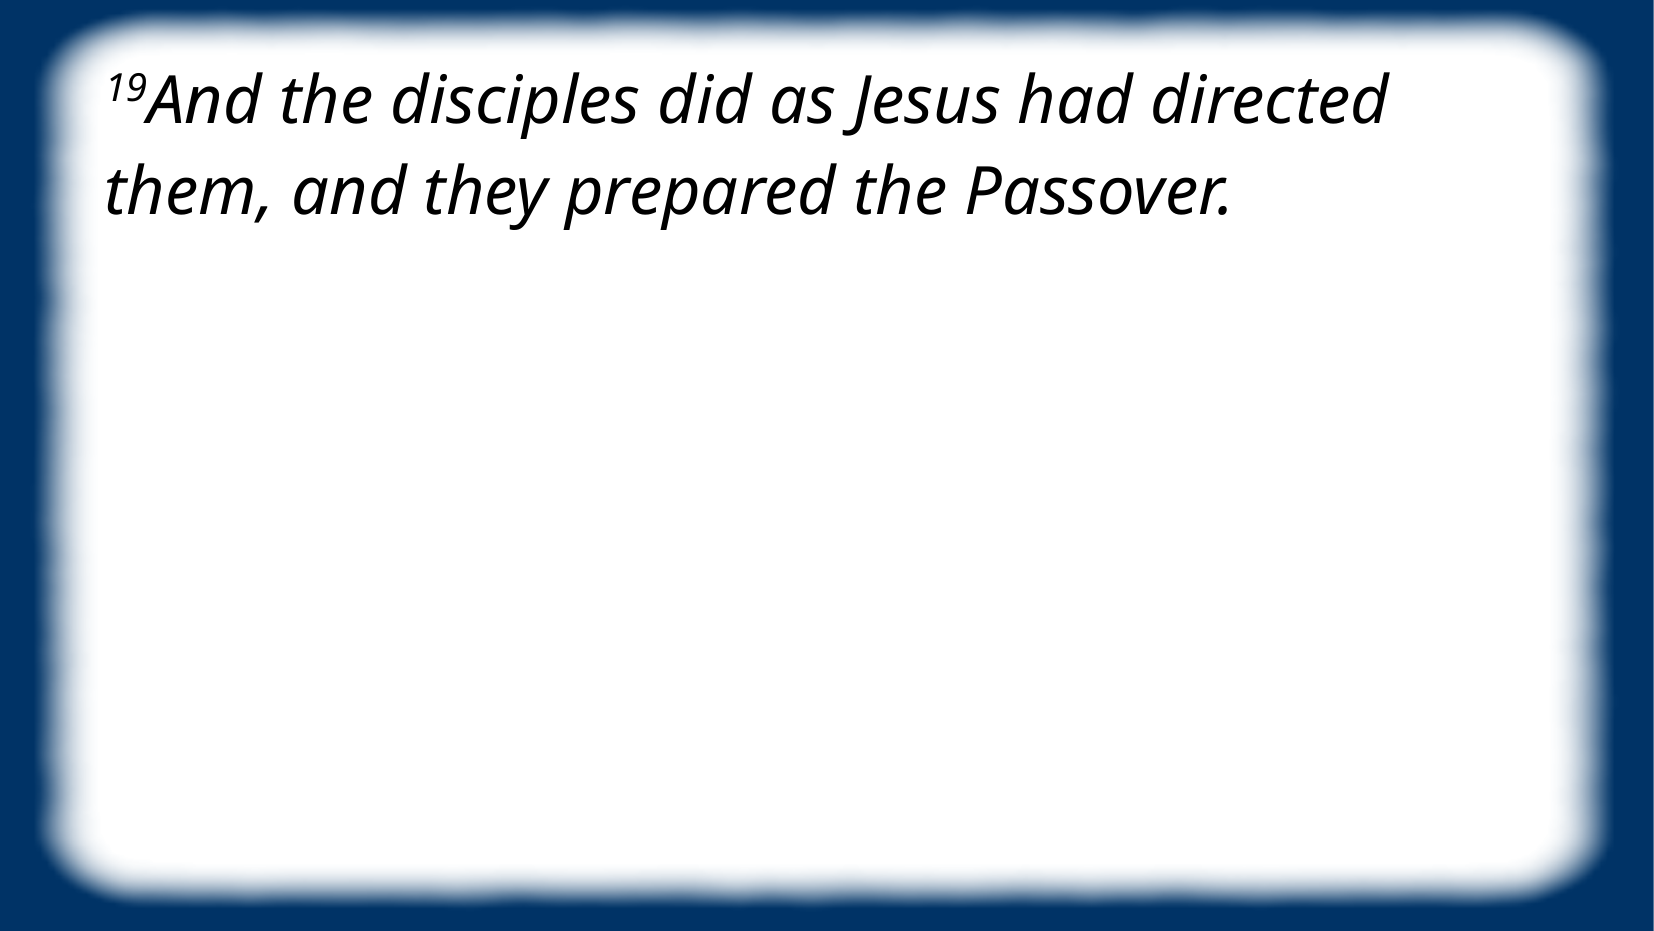

19And the disciples did as Jesus had directed them, and they prepared the Passover.